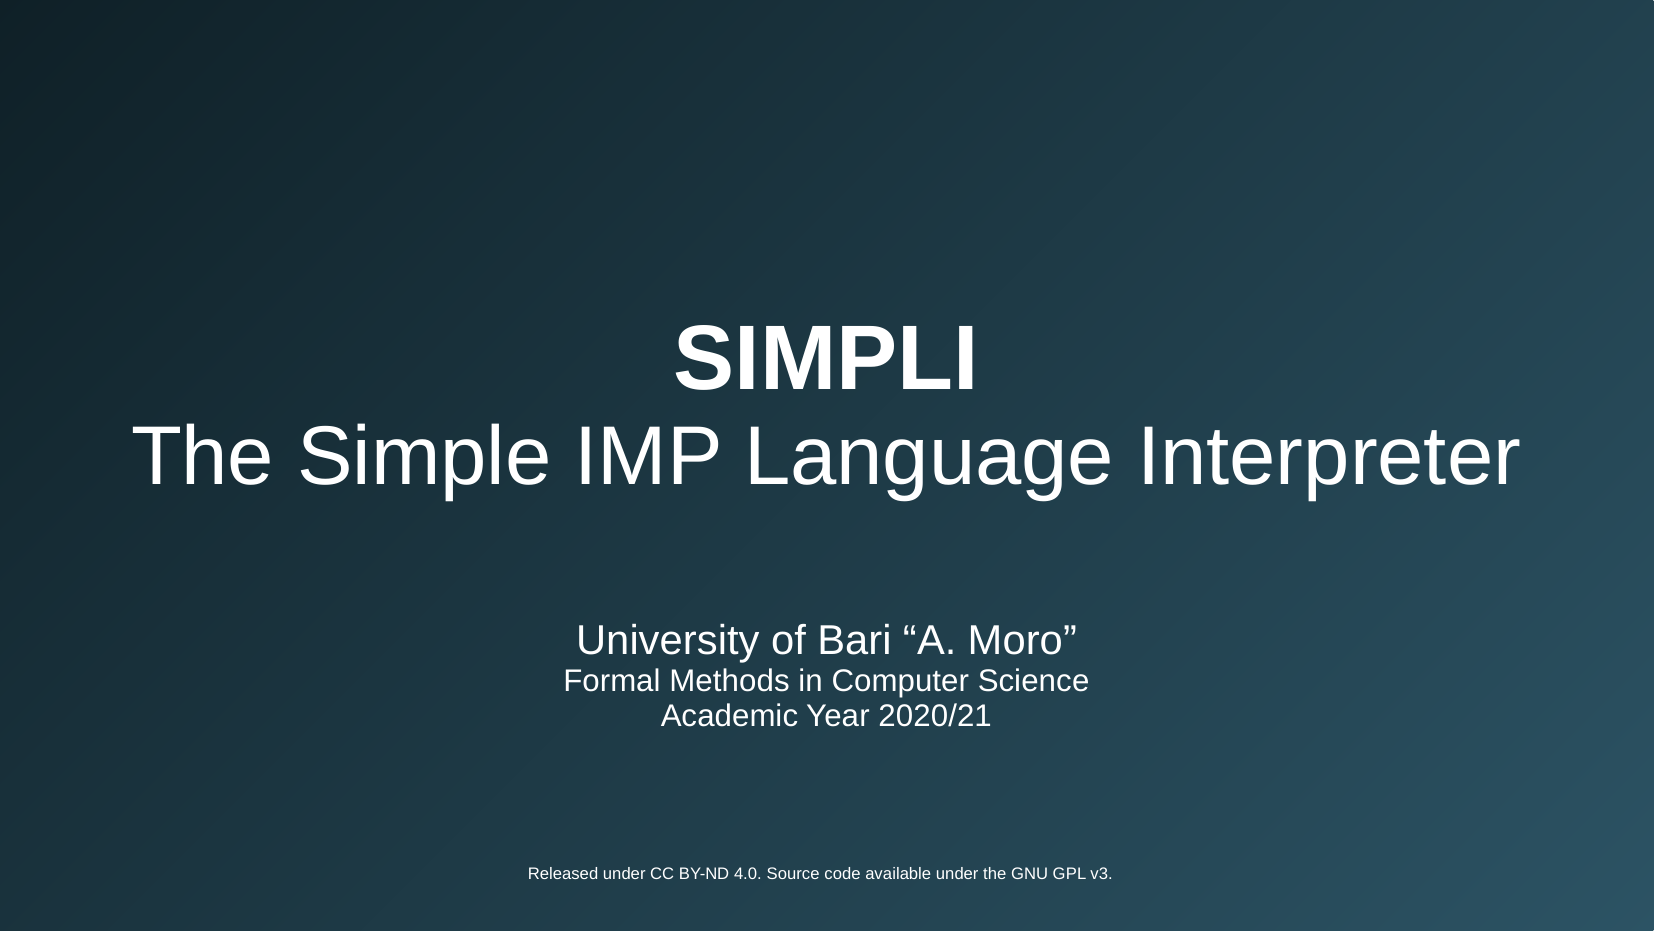

# SIMPLI The Simple IMP Language Interpreter
University of Bari “A. Moro”
Formal Methods in Computer Science
Academic Year 2020/21
Released under CC BY-ND 4.0. Source code available under the GNU GPL v3.